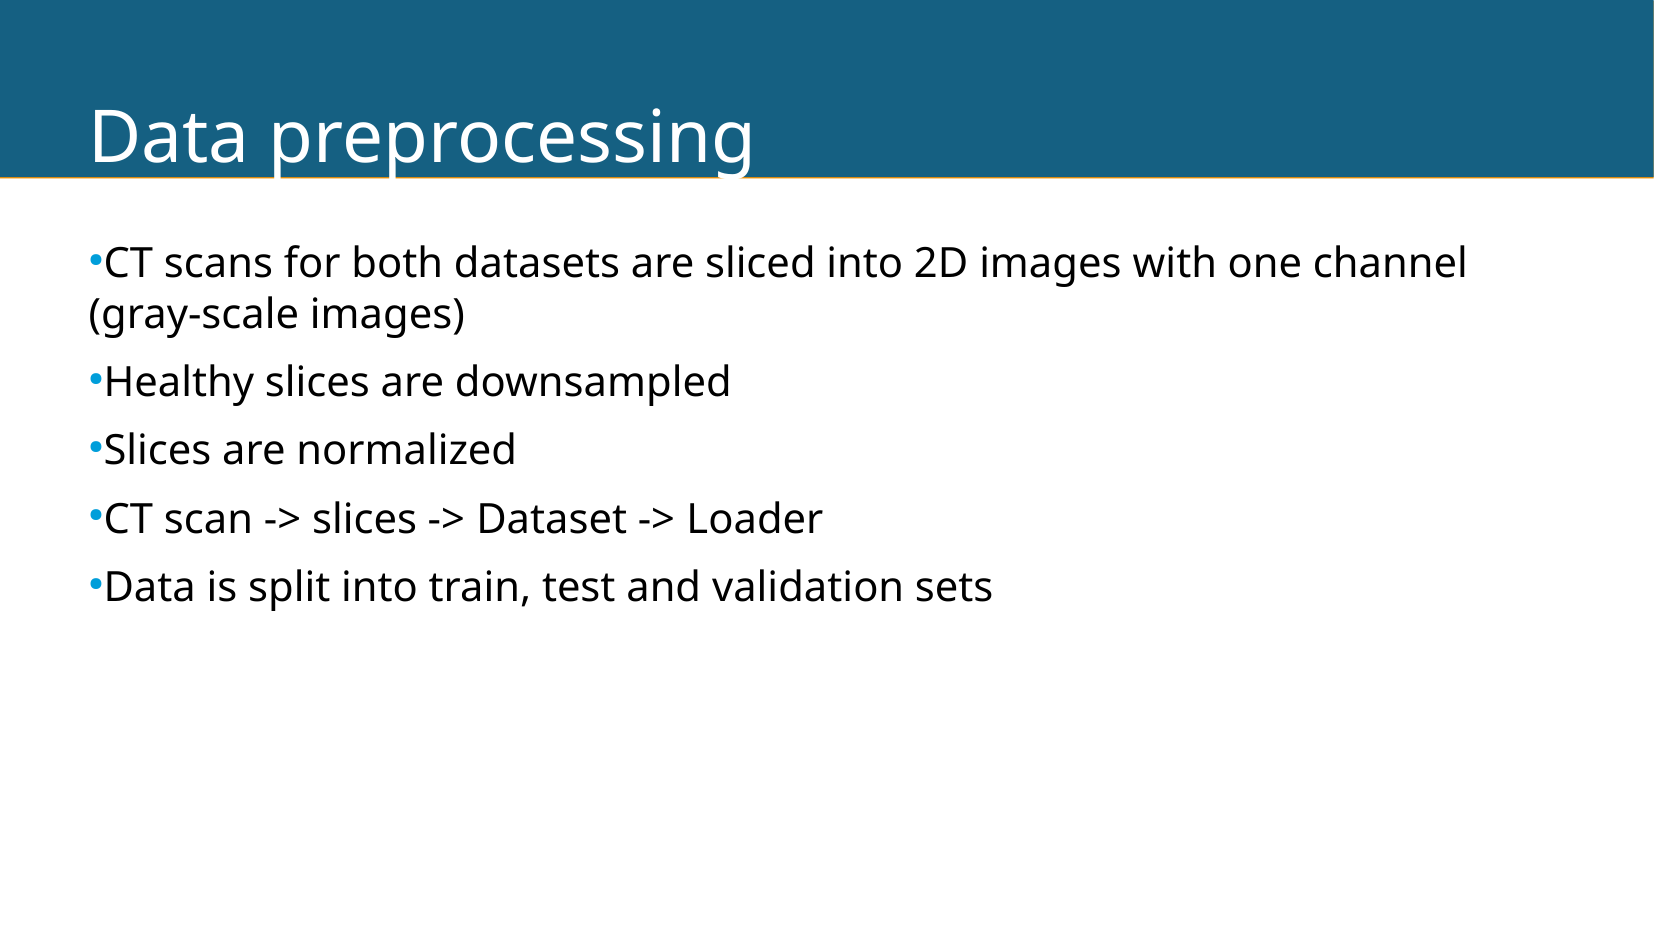

# Data preprocessing
CT scans for both datasets are sliced into 2D images with one channel (gray-scale images)
Healthy slices are downsampled
Slices are normalized
CT scan -> slices -> Dataset -> Loader
Data is split into train, test and validation sets